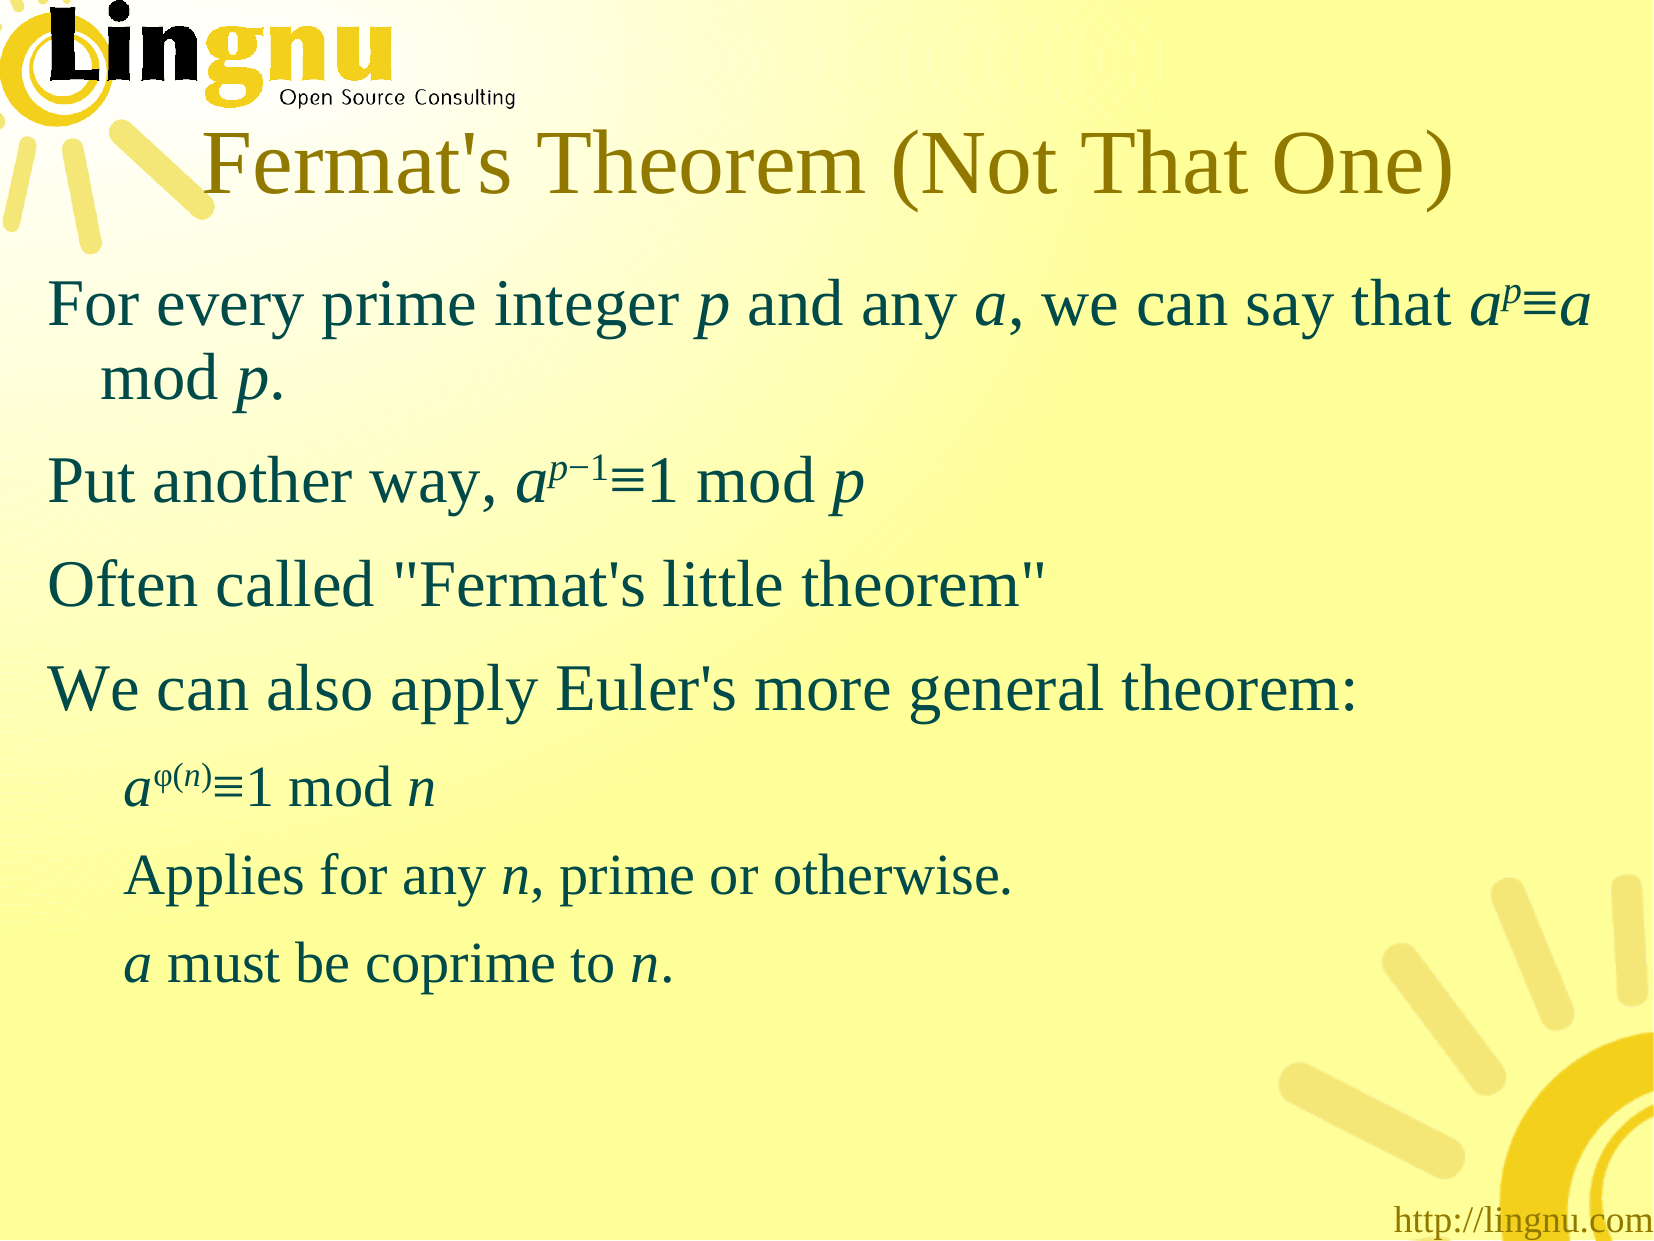

# Fermat's Theorem (Not That One)
For every prime integer p and any a, we can say that ap≡a mod p.
Put another way, ap−1≡1 mod p
Often called "Fermat's little theorem"
We can also apply Euler's more general theorem:
aφ(n)≡1 mod n
Applies for any n, prime or otherwise.
a must be coprime to n.